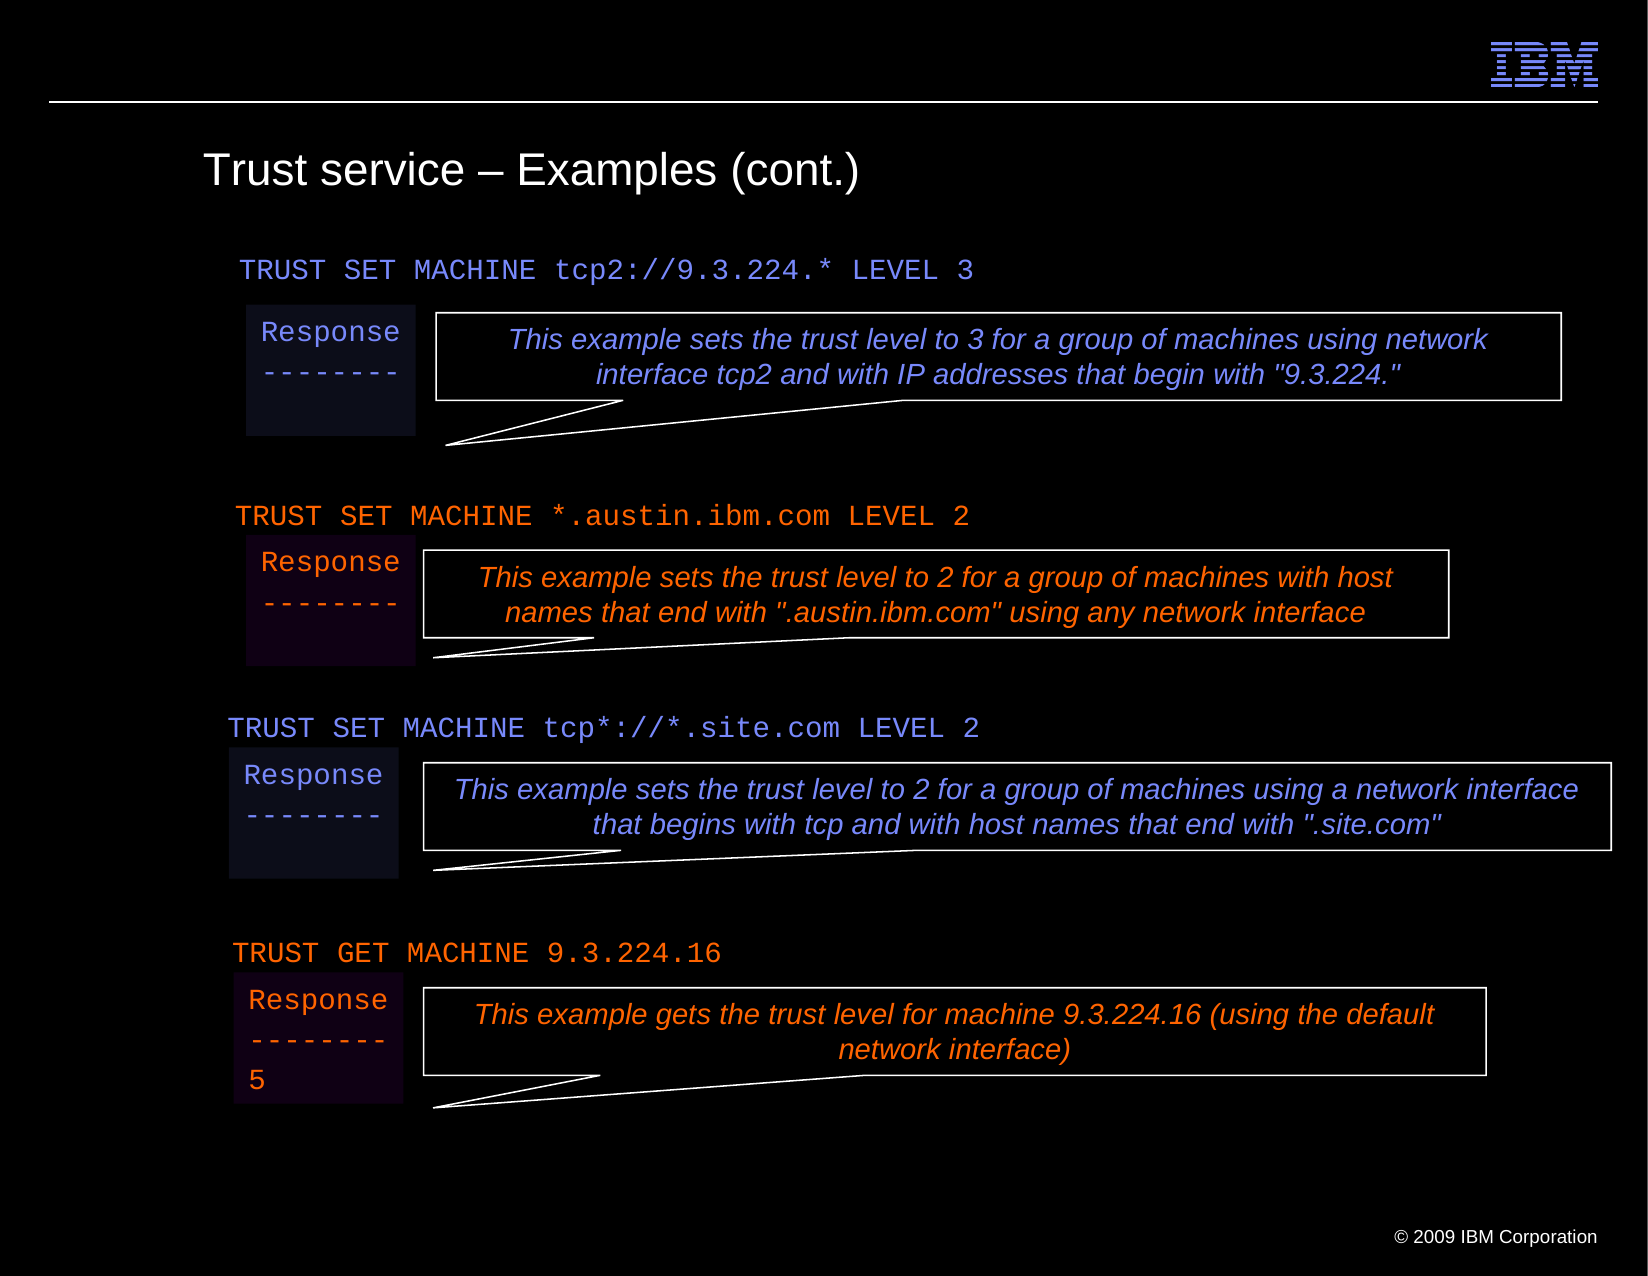

# Trust service – Examples (cont.)
TRUST SET MACHINE tcp2://9.3.224.* LEVEL 3
Response
--------
This example sets the trust level to 3 for a group of machines using network interface tcp2 and with IP addresses that begin with "9.3.224."
TRUST SET MACHINE *.austin.ibm.com LEVEL 2
Response
--------
This example sets the trust level to 2 for a group of machines with host names that end with ".austin.ibm.com" using any network interface
TRUST SET MACHINE tcp*://*.site.com LEVEL 2
Response
--------
This example sets the trust level to 2 for a group of machines using a network interface that begins with tcp and with host names that end with ".site.com"
TRUST GET MACHINE 9.3.224.16
Response
--------
5
This example gets the trust level for machine 9.3.224.16 (using the default network interface)